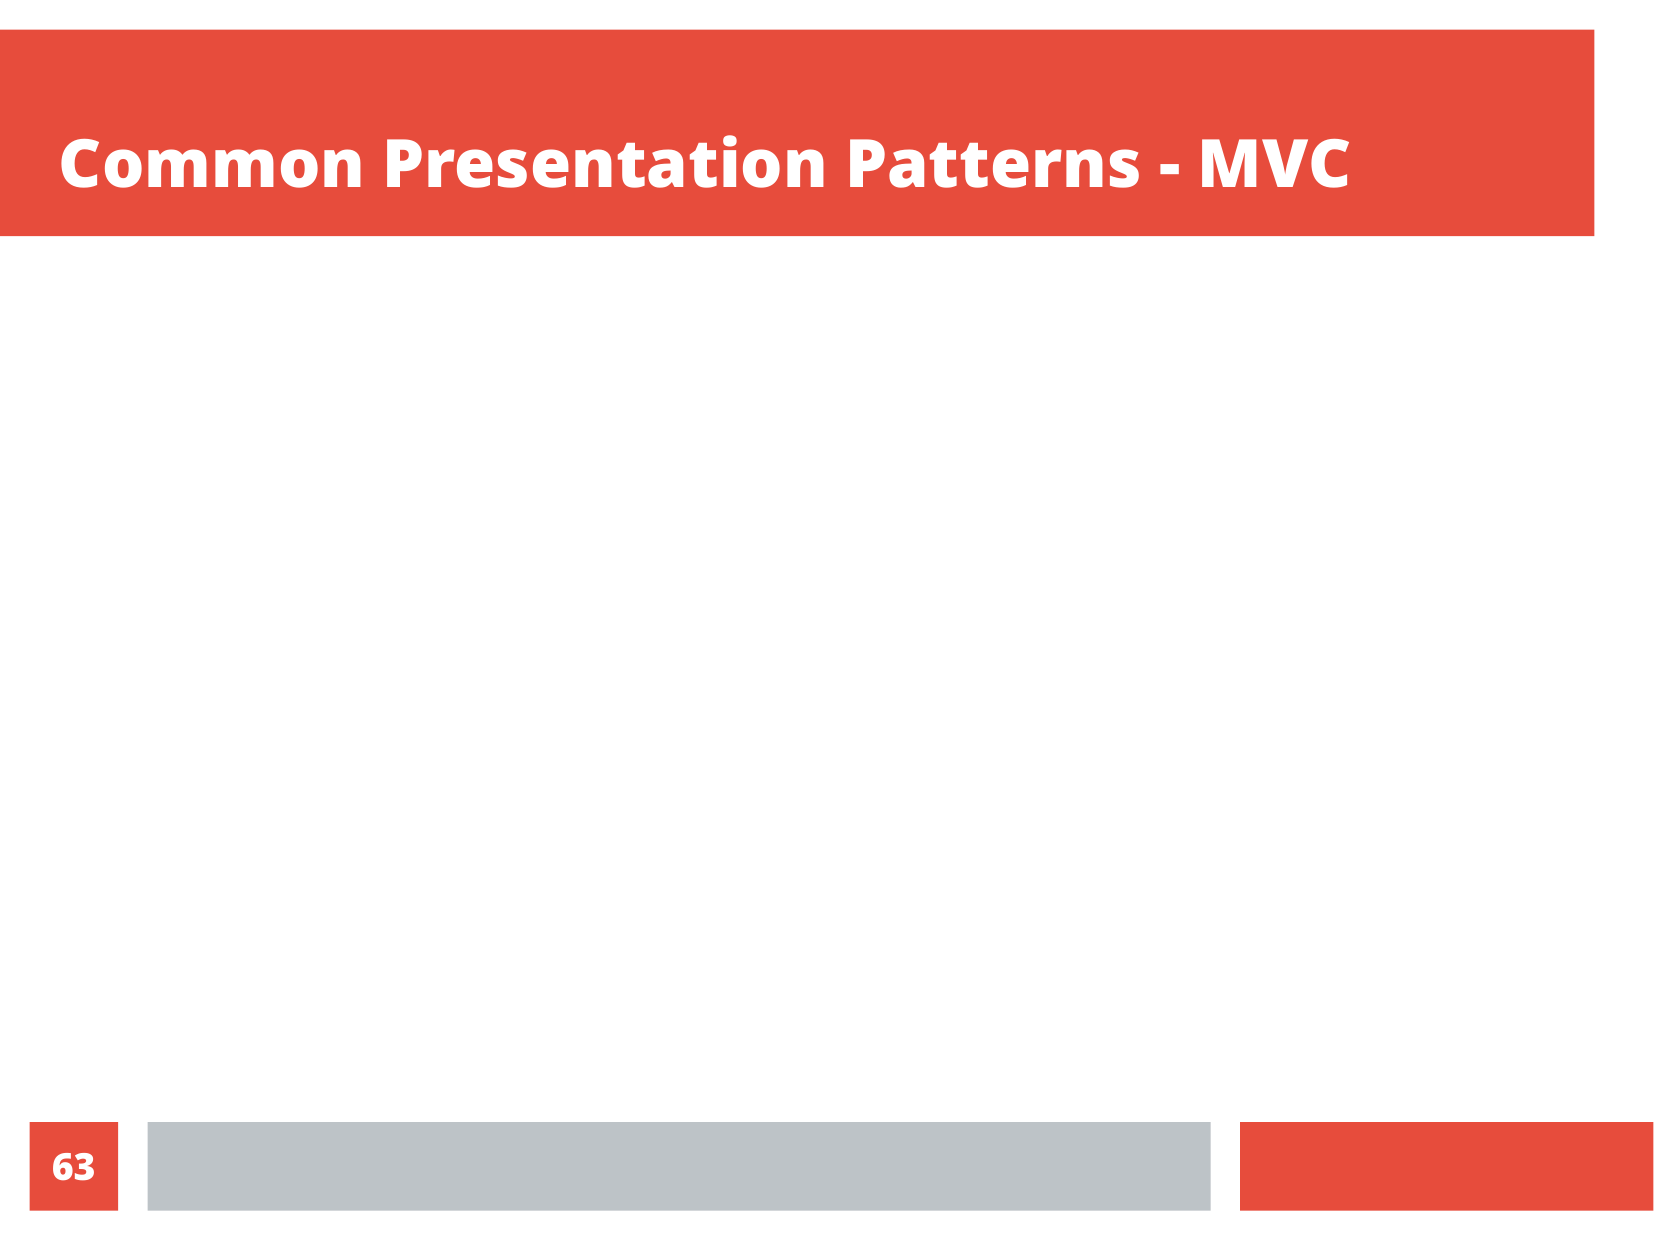

# Common Presentation Patterns - MVC
63